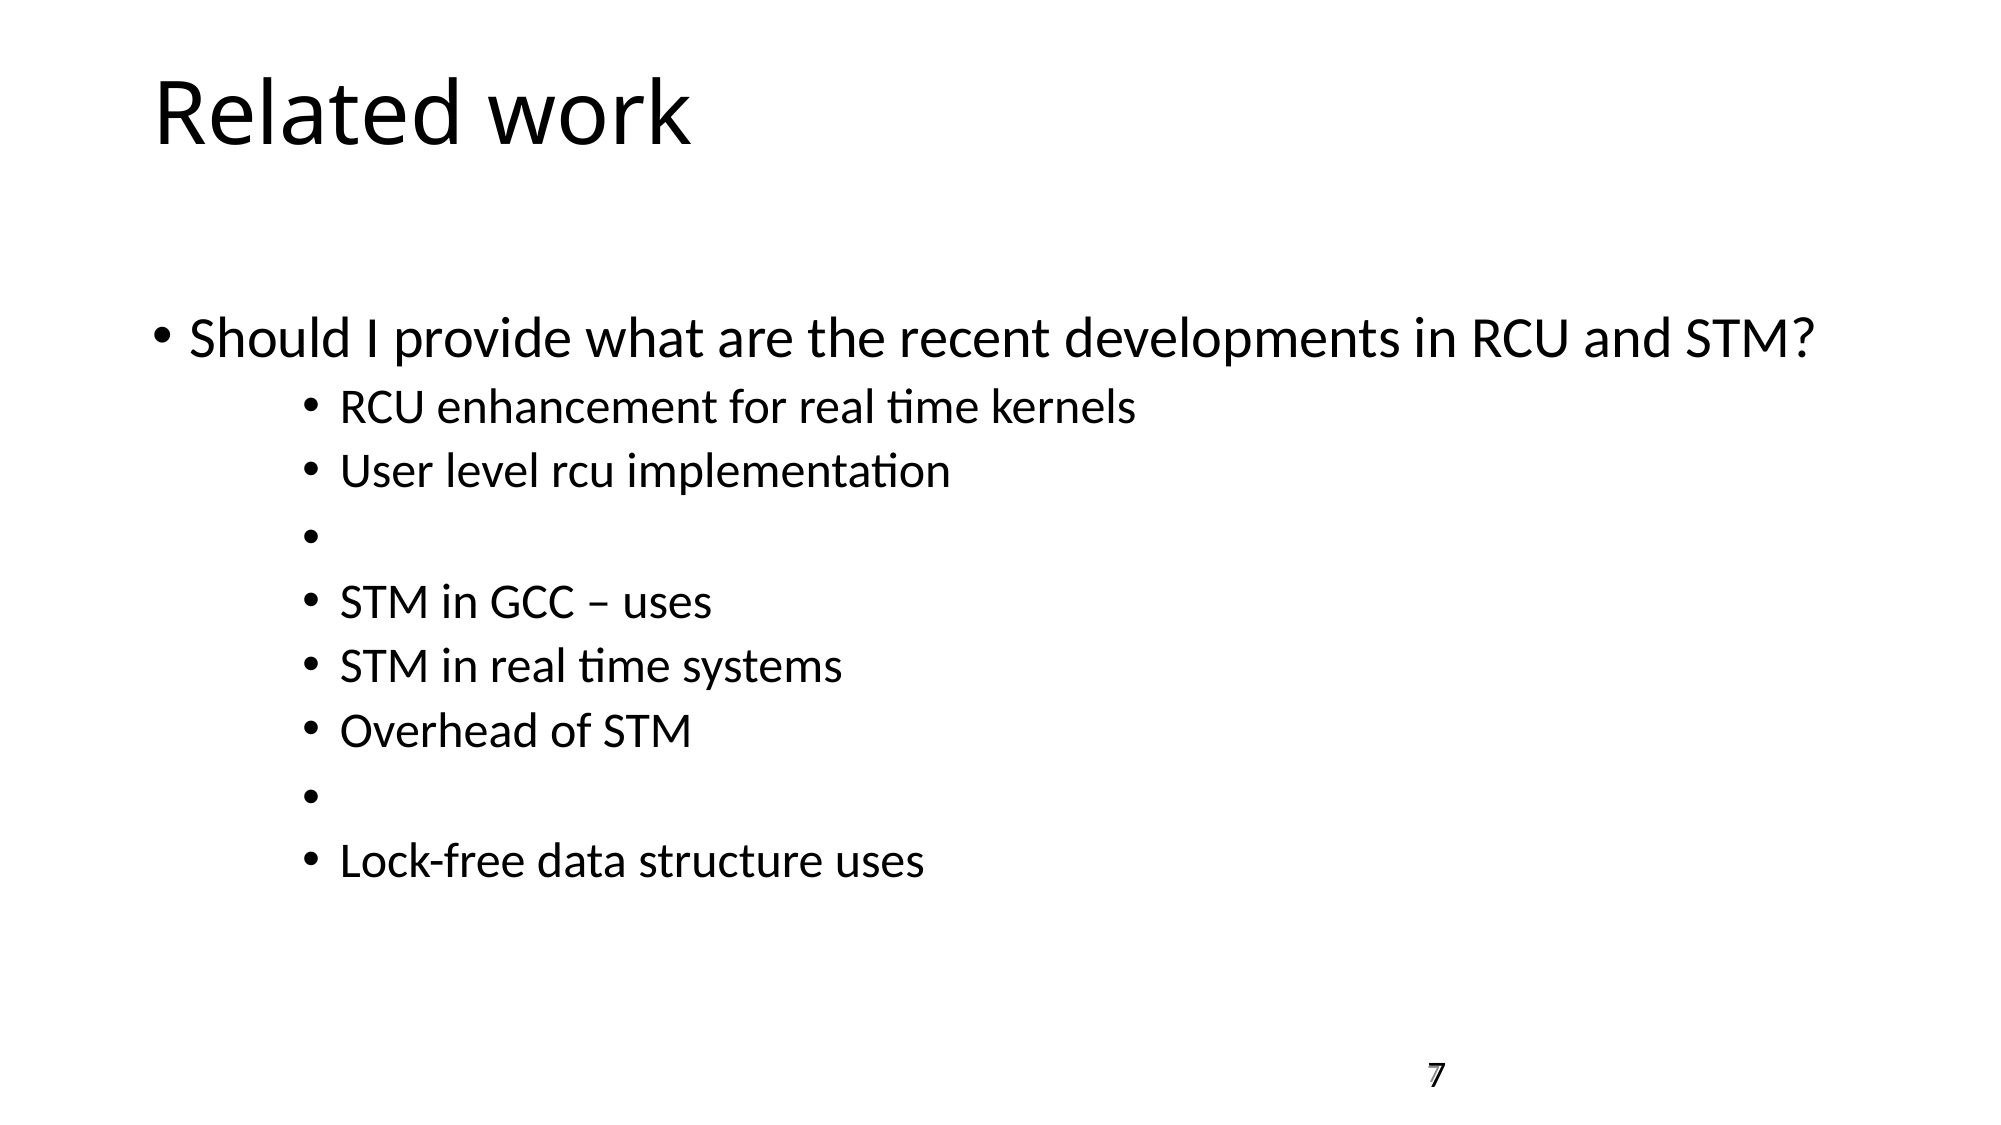

# Related work
Should I provide what are the recent developments in RCU and STM?
RCU enhancement for real time kernels
User level rcu implementation
STM in GCC – uses
STM in real time systems
Overhead of STM
Lock-free data structure uses